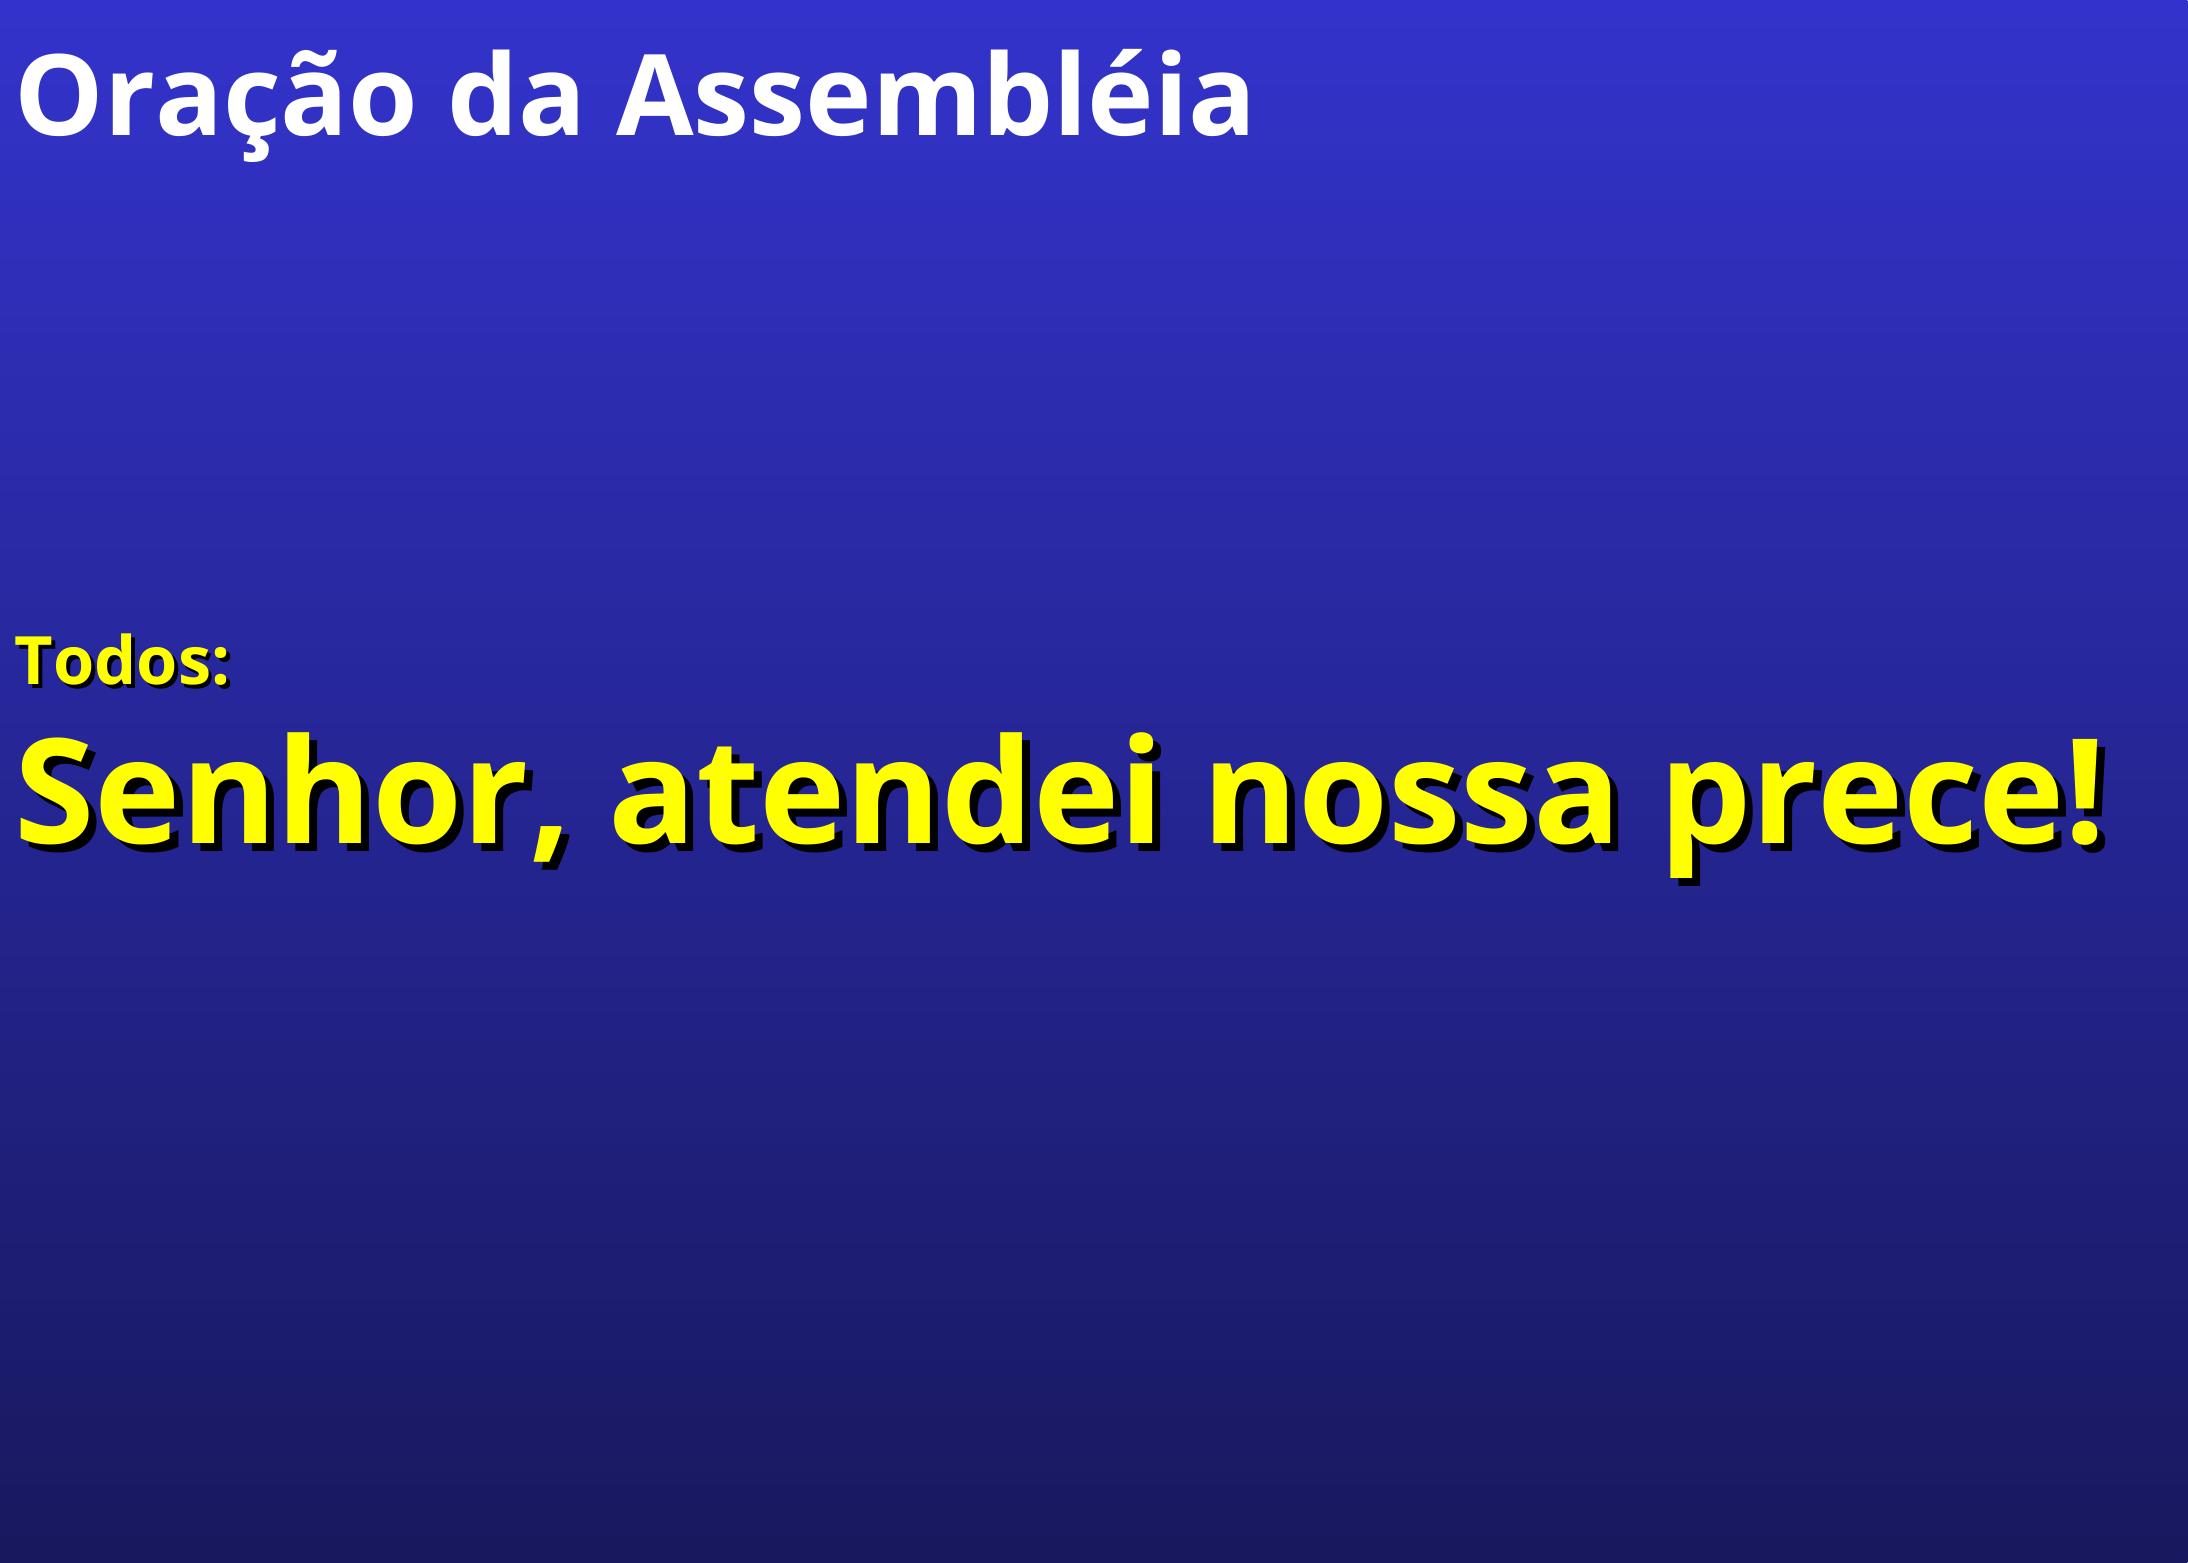

Oração da Assembléia
Todos:
Senhor, atendei nossa prece!